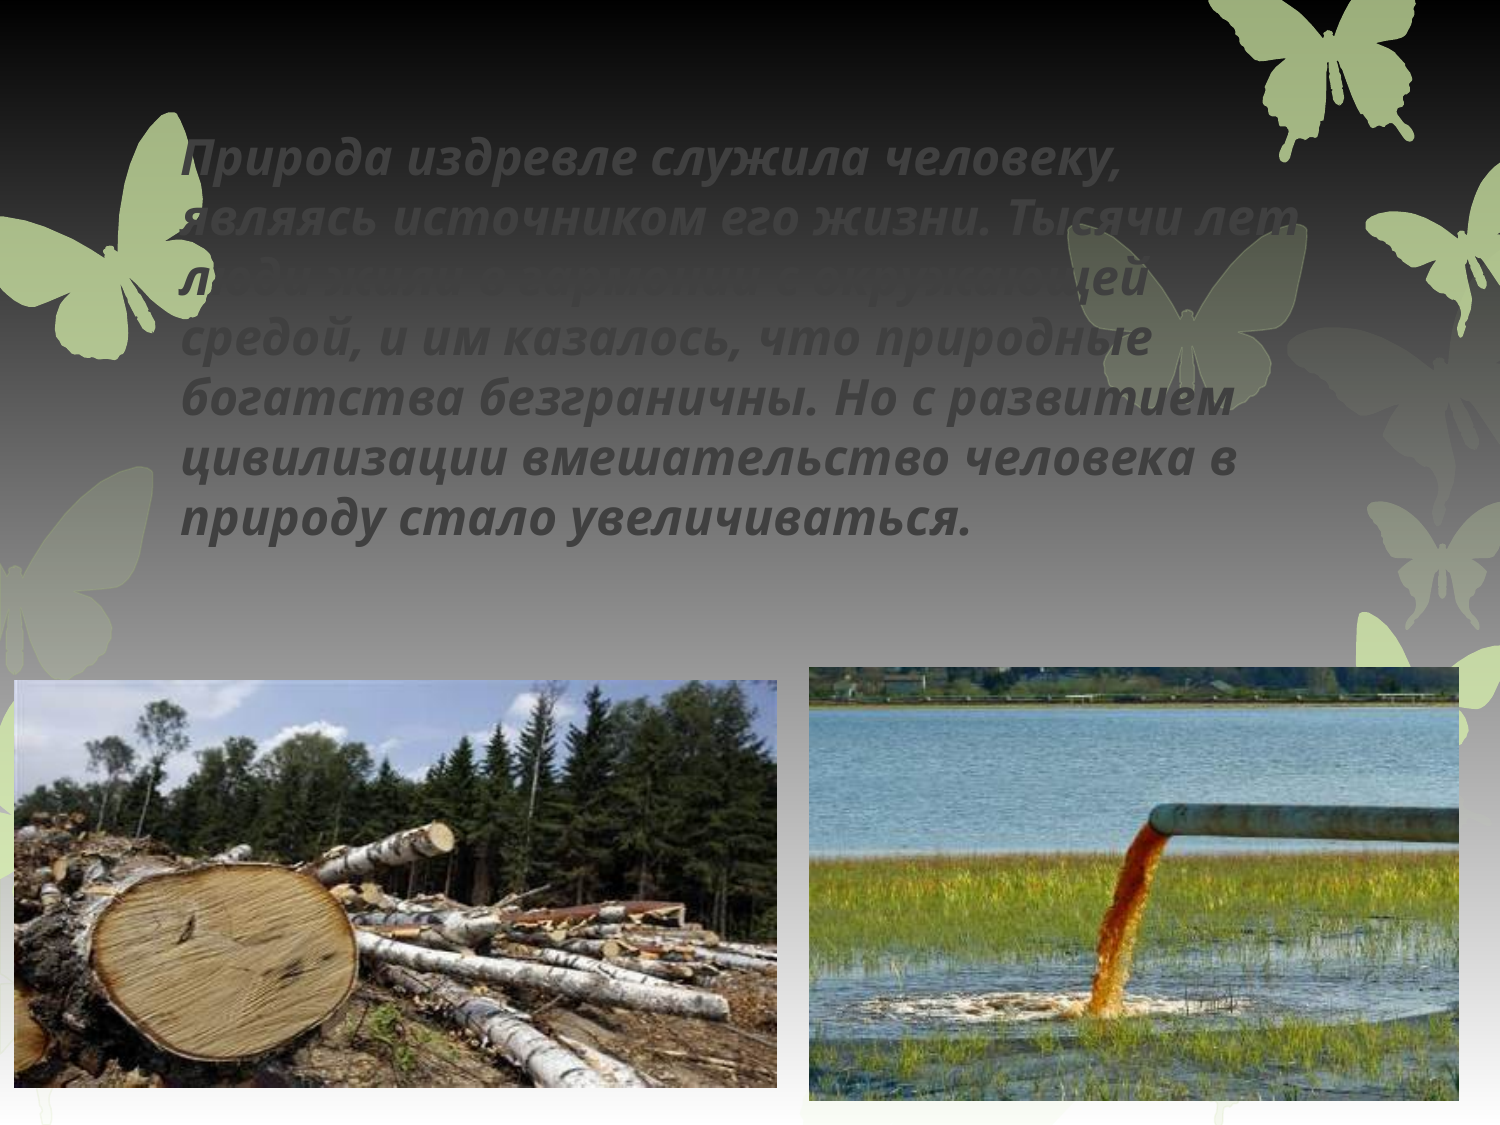

# Природа издревле служила человеку, являясь источником его жизни. Тысячи лет люди жили в гармонии с окружающей средой, и им казалось, что природные богатства безграничны. Но с развитием цивилизации вмешательство человека в природу стало увеличиваться.